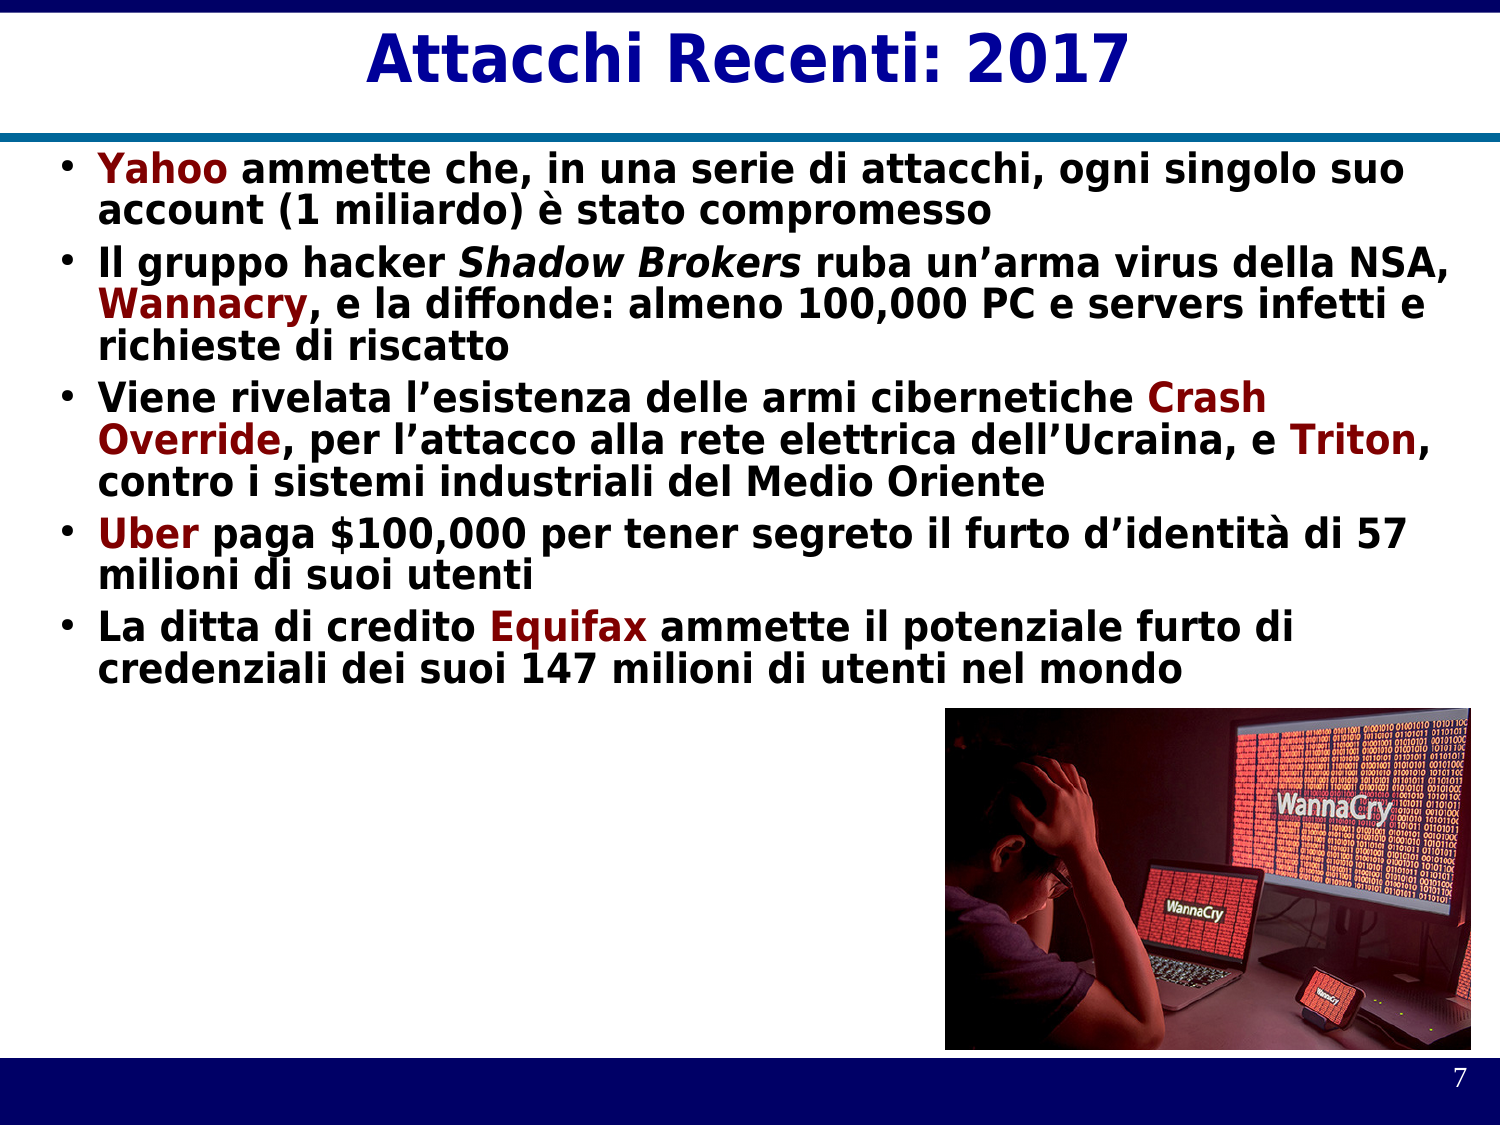

# Attacchi Recenti: 2017
Yahoo ammette che, in una serie di attacchi, ogni singolo suo account (1 miliardo) è stato compromesso
Il gruppo hacker Shadow Brokers ruba un’arma virus della NSA, Wannacry, e la diffonde: almeno 100,000 PC e servers infetti e richieste di riscatto
Viene rivelata l’esistenza delle armi cibernetiche Crash Override, per l’attacco alla rete elettrica dell’Ucraina, e Triton, contro i sistemi industriali del Medio Oriente
Uber paga $100,000 per tener segreto il furto d’identità di 57 milioni di suoi utenti
La ditta di credito Equifax ammette il potenziale furto di credenziali dei suoi 147 milioni di utenti nel mondo